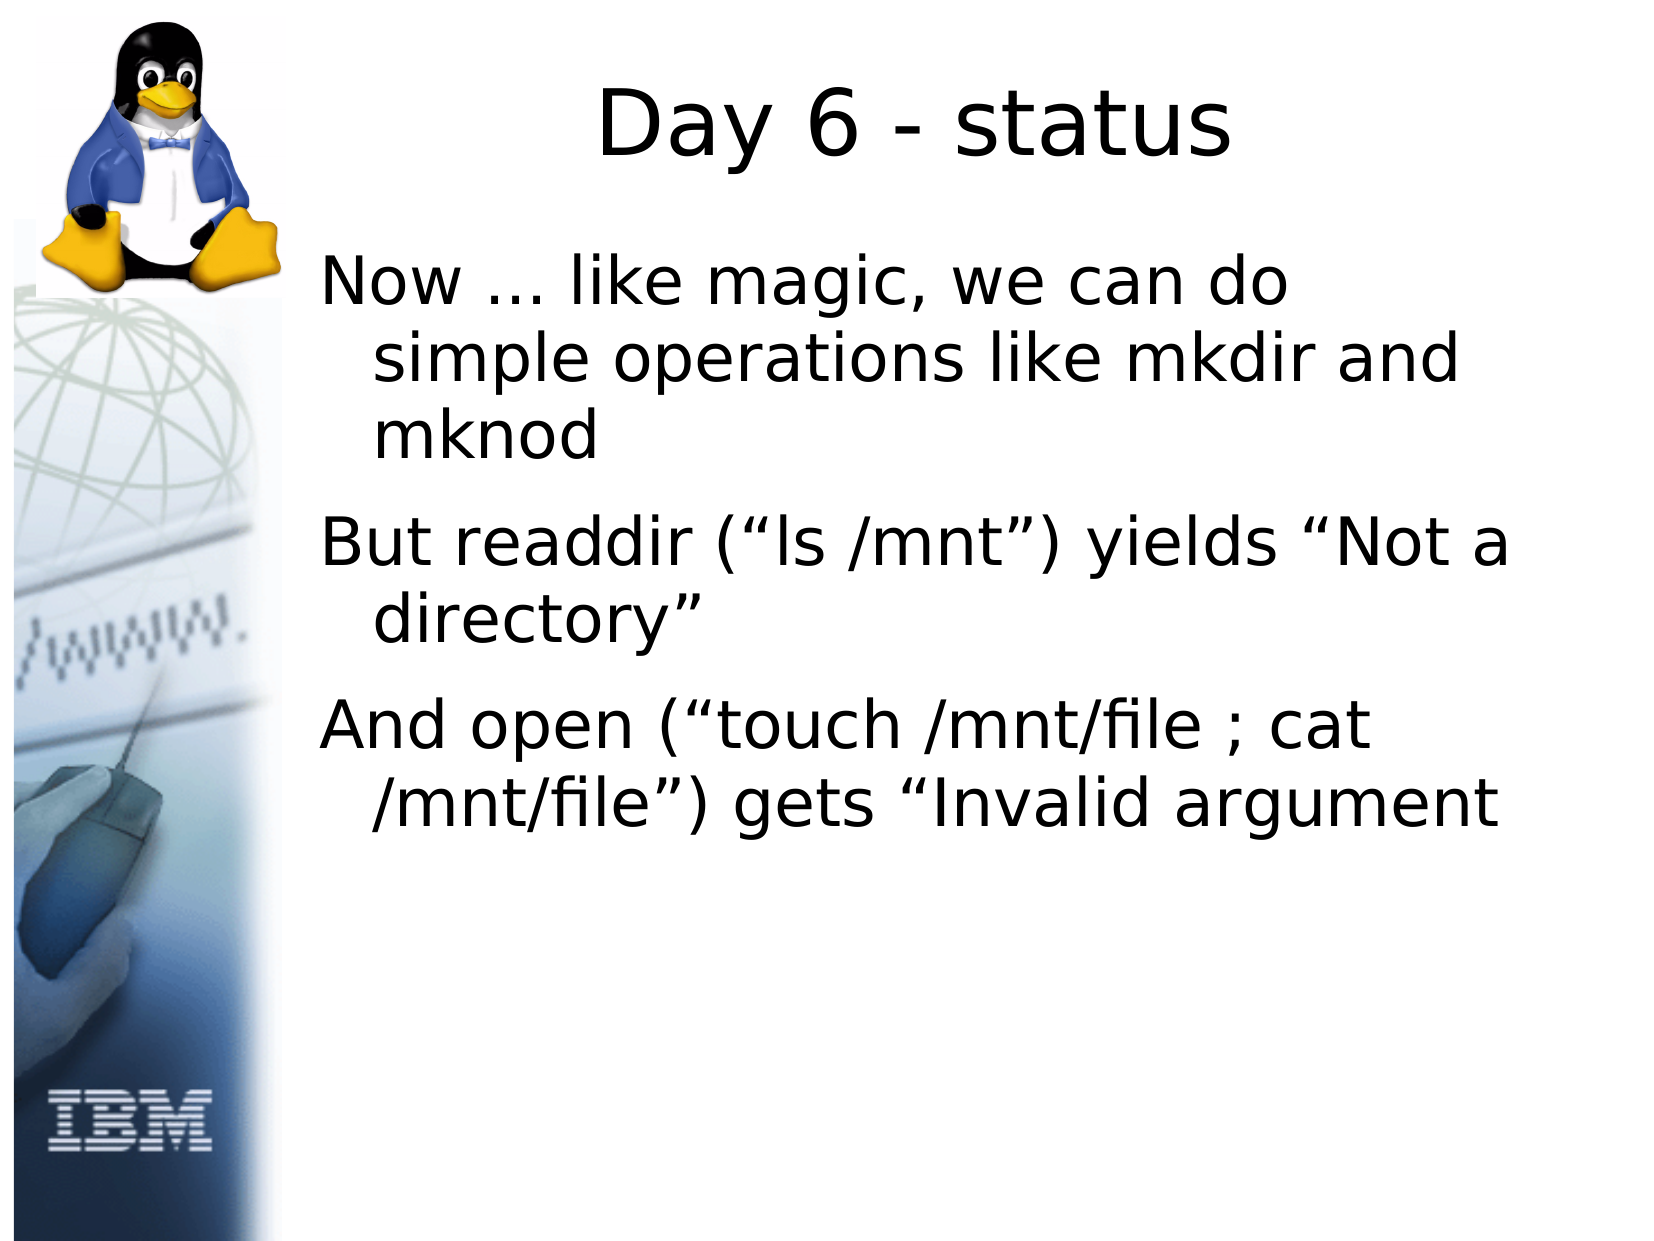

# Day 6 - status
Now ... like magic, we can do simple operations like mkdir and mknod
But readdir (“ls /mnt”) yields “Not a directory”
And open (“touch /mnt/file ; cat /mnt/file”) gets “Invalid argument